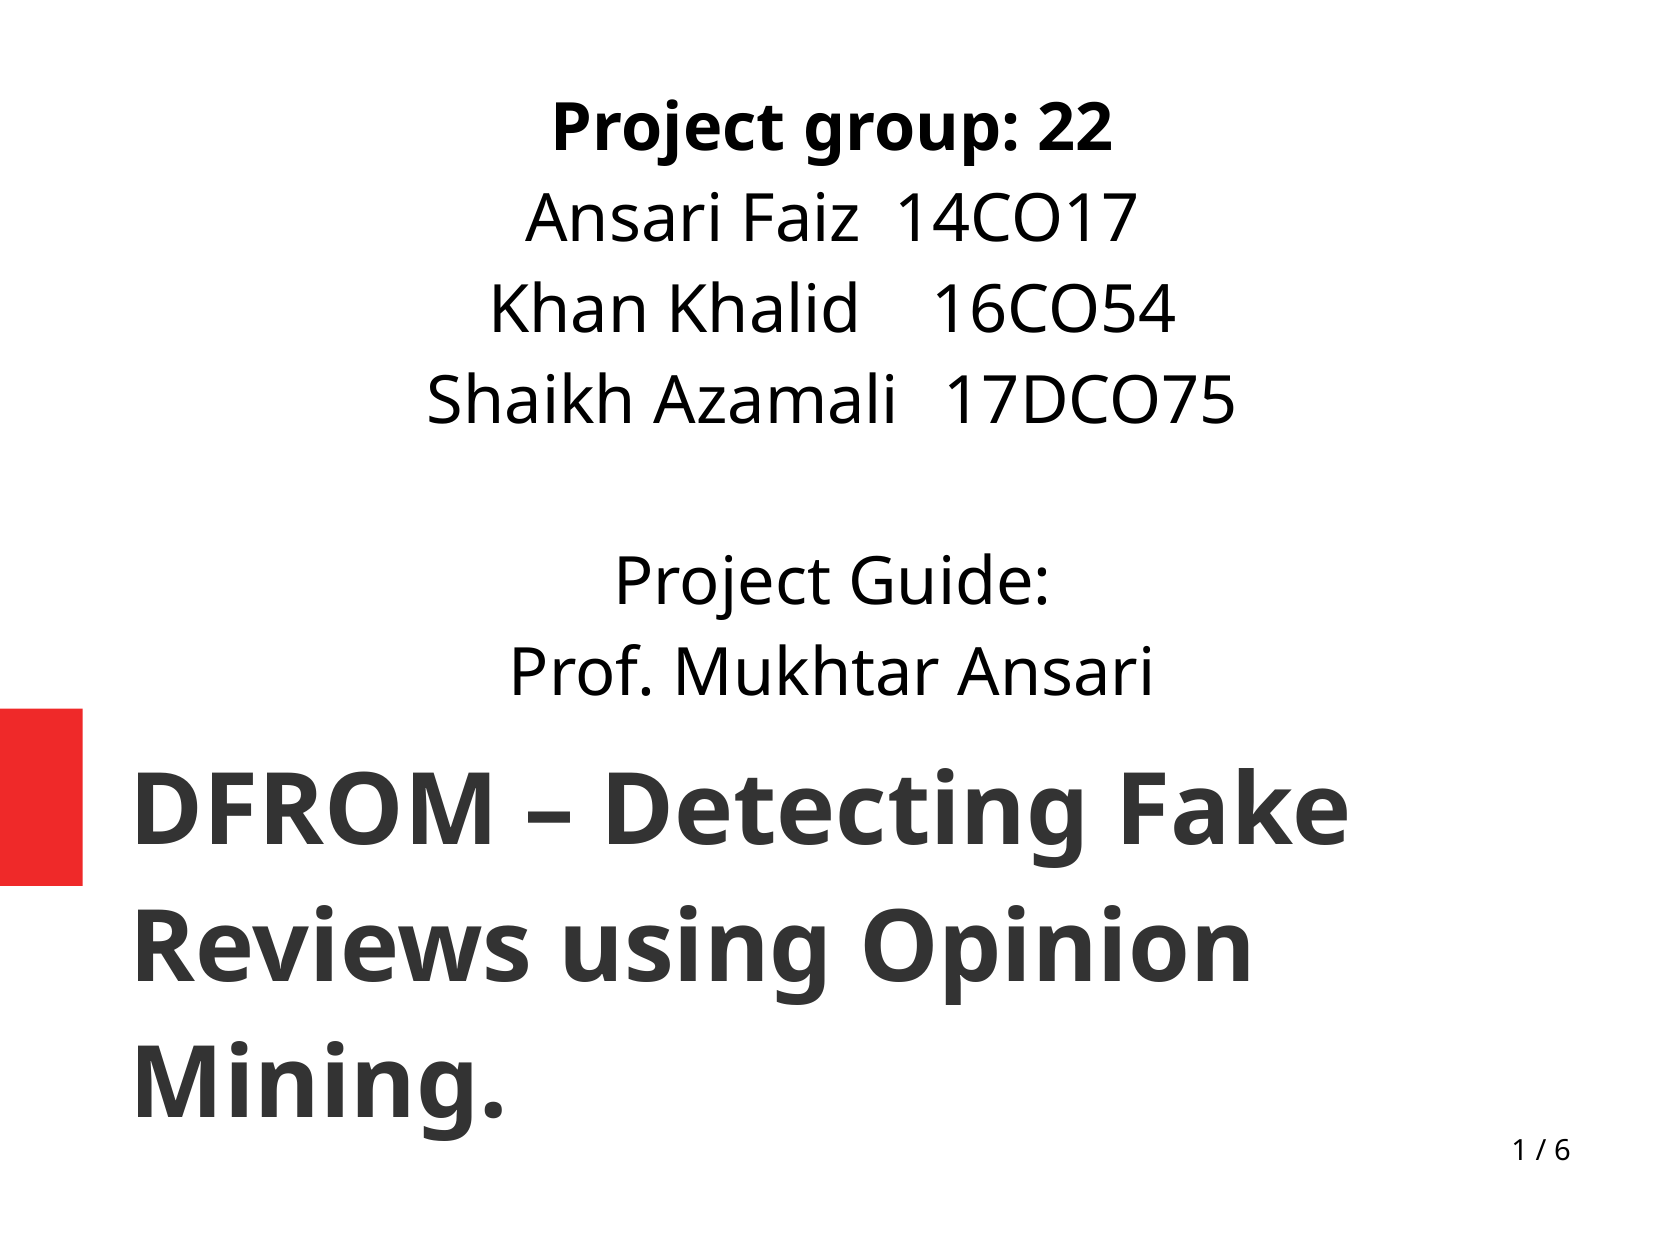

Project group: 22
Ansari Faiz	14CO17
Khan Khalid	16CO54
Shaikh Azamali	17DCO75
Project Guide:
Prof. Mukhtar Ansari
# DFROM – Detecting Fake Reviews using Opinion Mining.
1